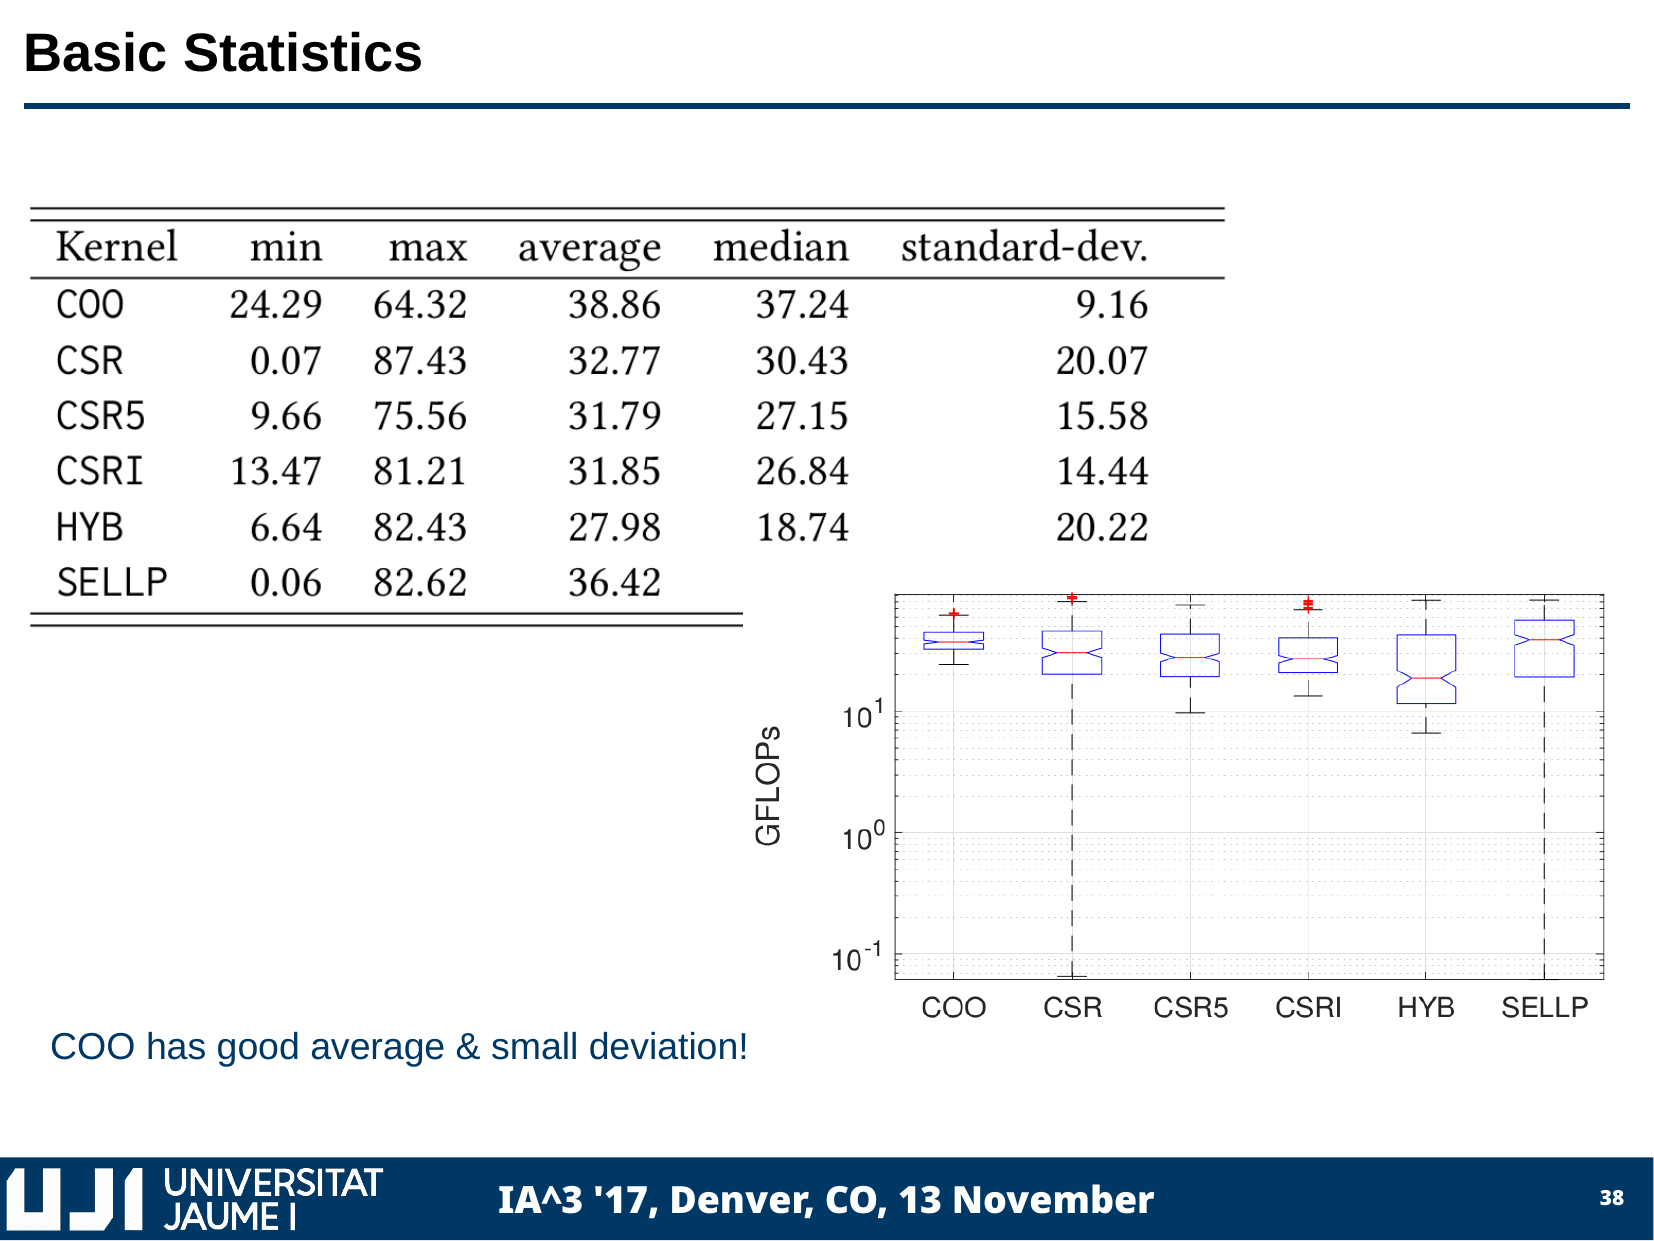

# Basic Statistics
COO has good average & small deviation!
IA^3 '17, Denver, CO, 13 November
38